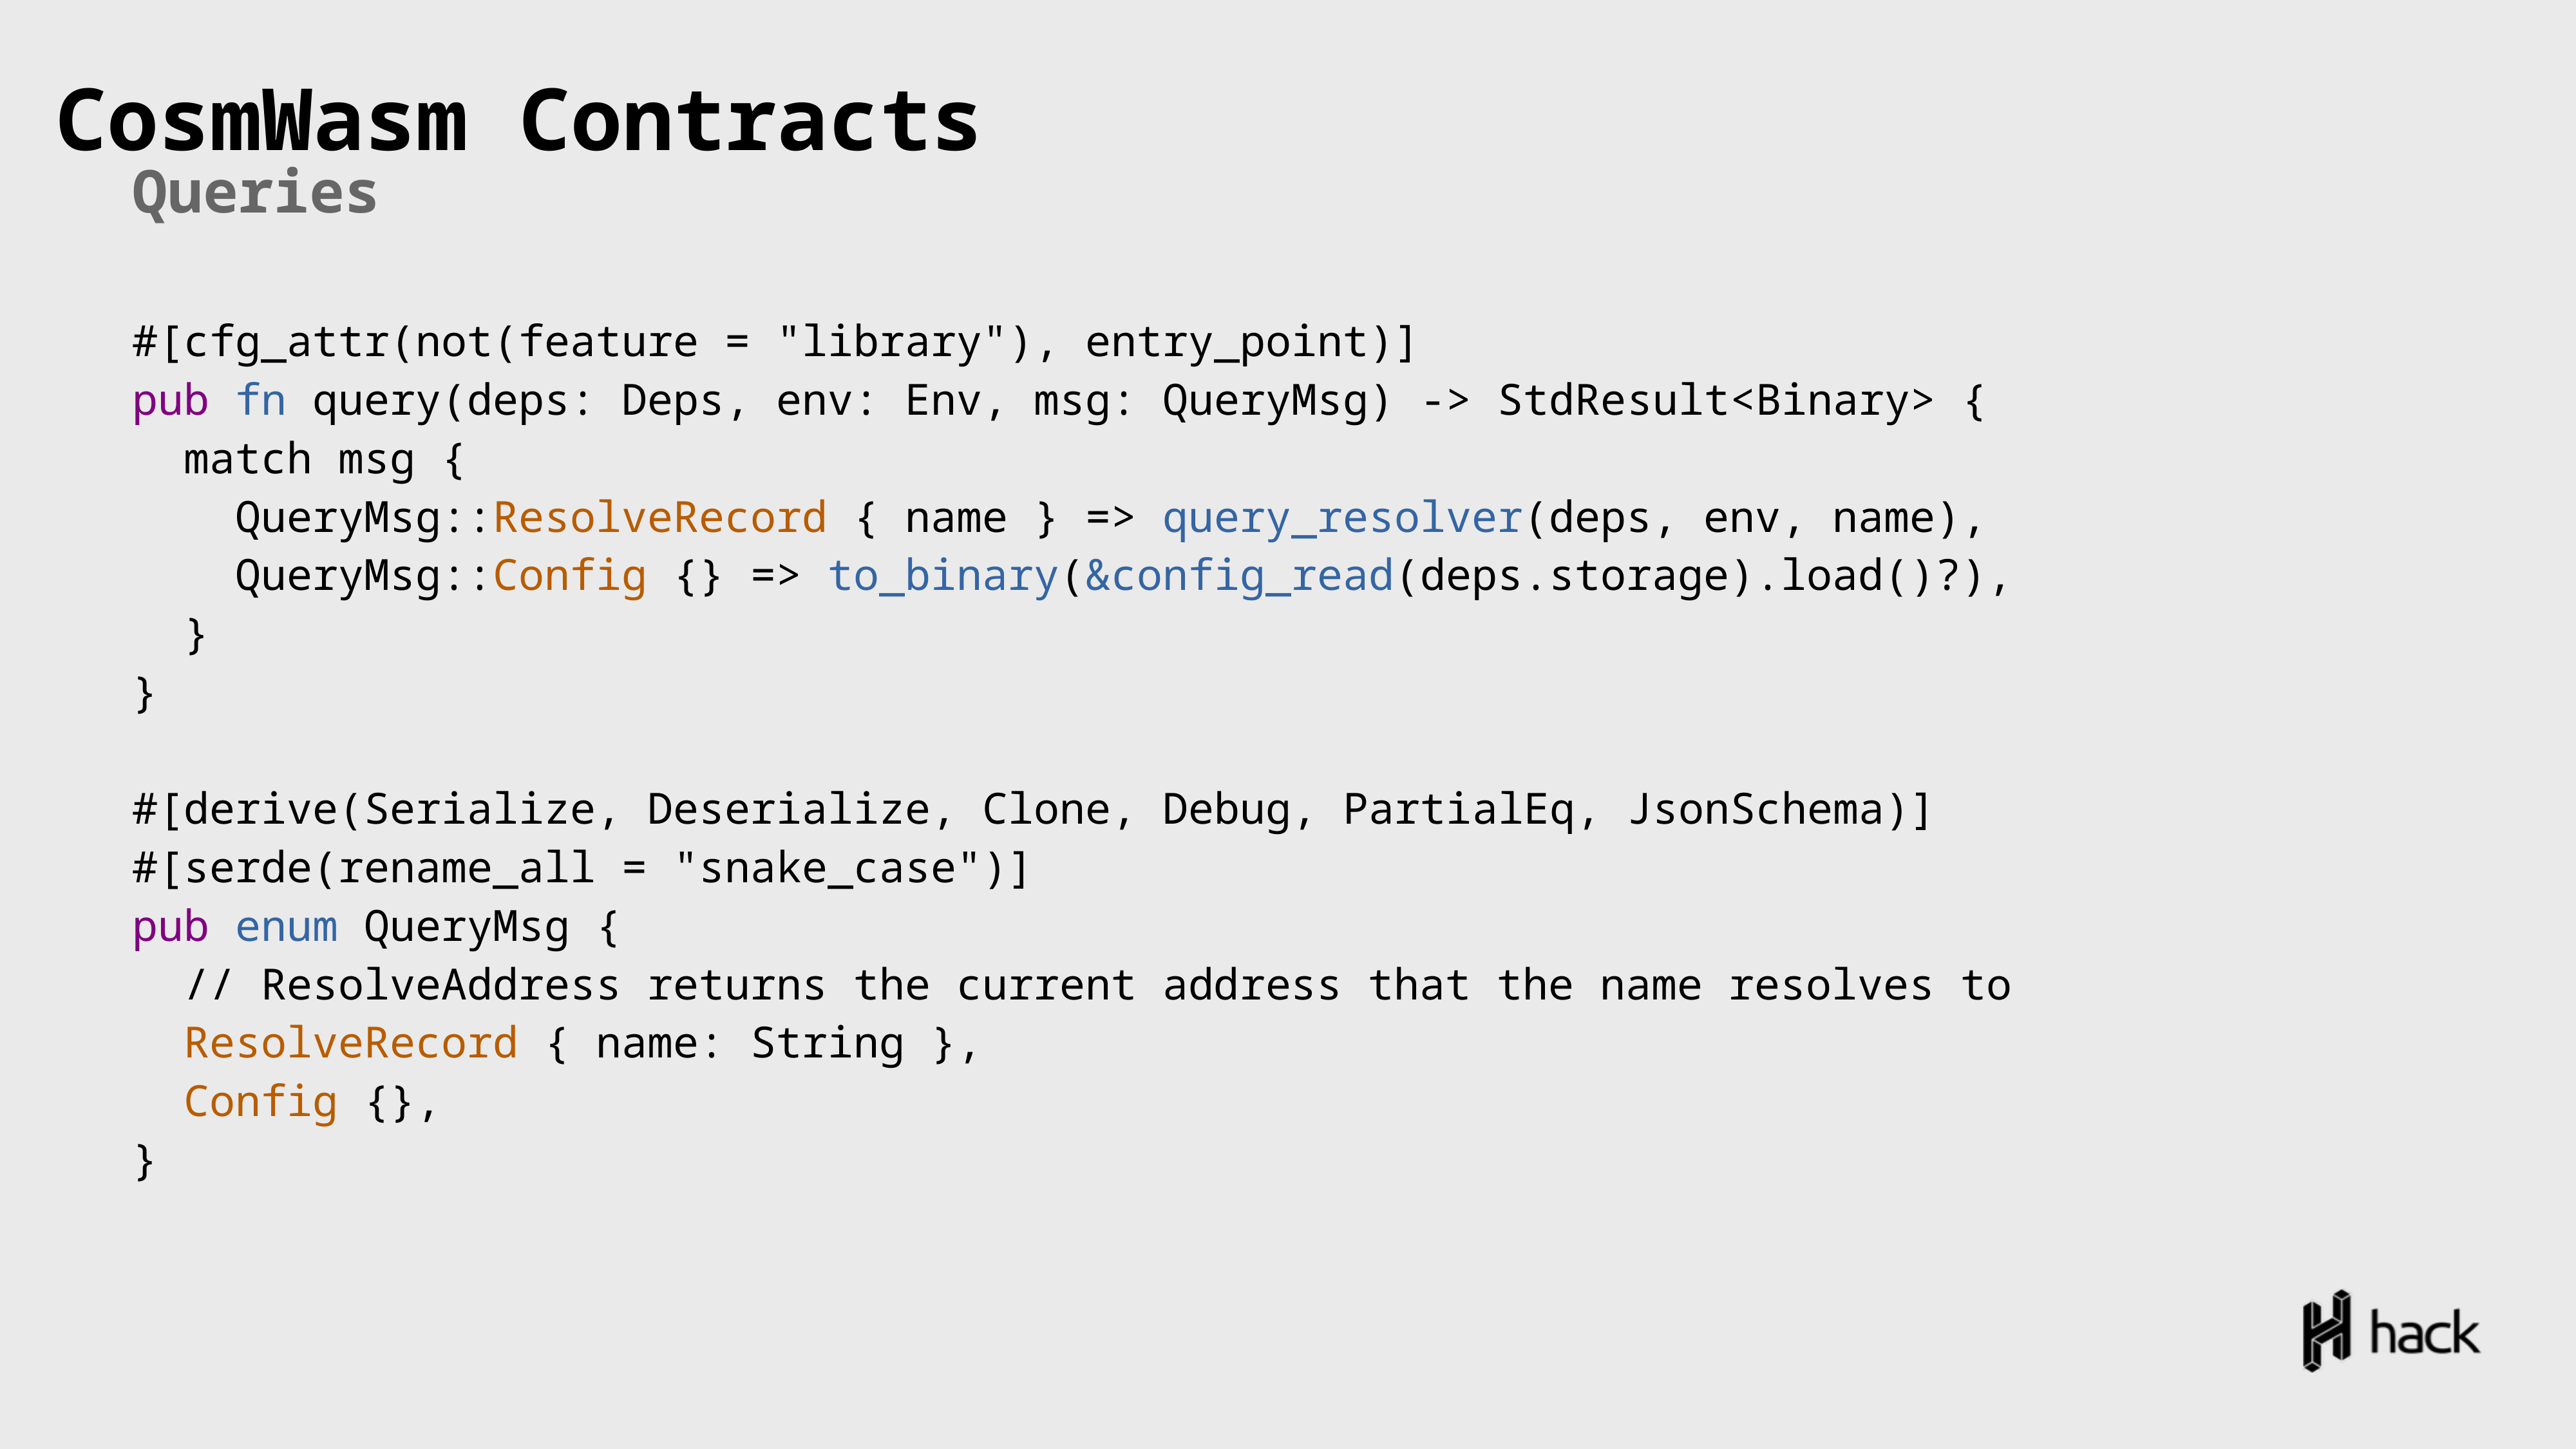

# CosmWasm Contracts
Queries
#[cfg_attr(not(feature = "library"), entry_point)]
pub fn query(deps: Deps, env: Env, msg: QueryMsg) -> StdResult<Binary> {
 match msg {
 QueryMsg::ResolveRecord { name } => query_resolver(deps, env, name),
 QueryMsg::Config {} => to_binary(&config_read(deps.storage).load()?),
 }
}
#[derive(Serialize, Deserialize, Clone, Debug, PartialEq, JsonSchema)]
#[serde(rename_all = "snake_case")]
pub enum QueryMsg {
 // ResolveAddress returns the current address that the name resolves to
 ResolveRecord { name: String },
 Config {},
}